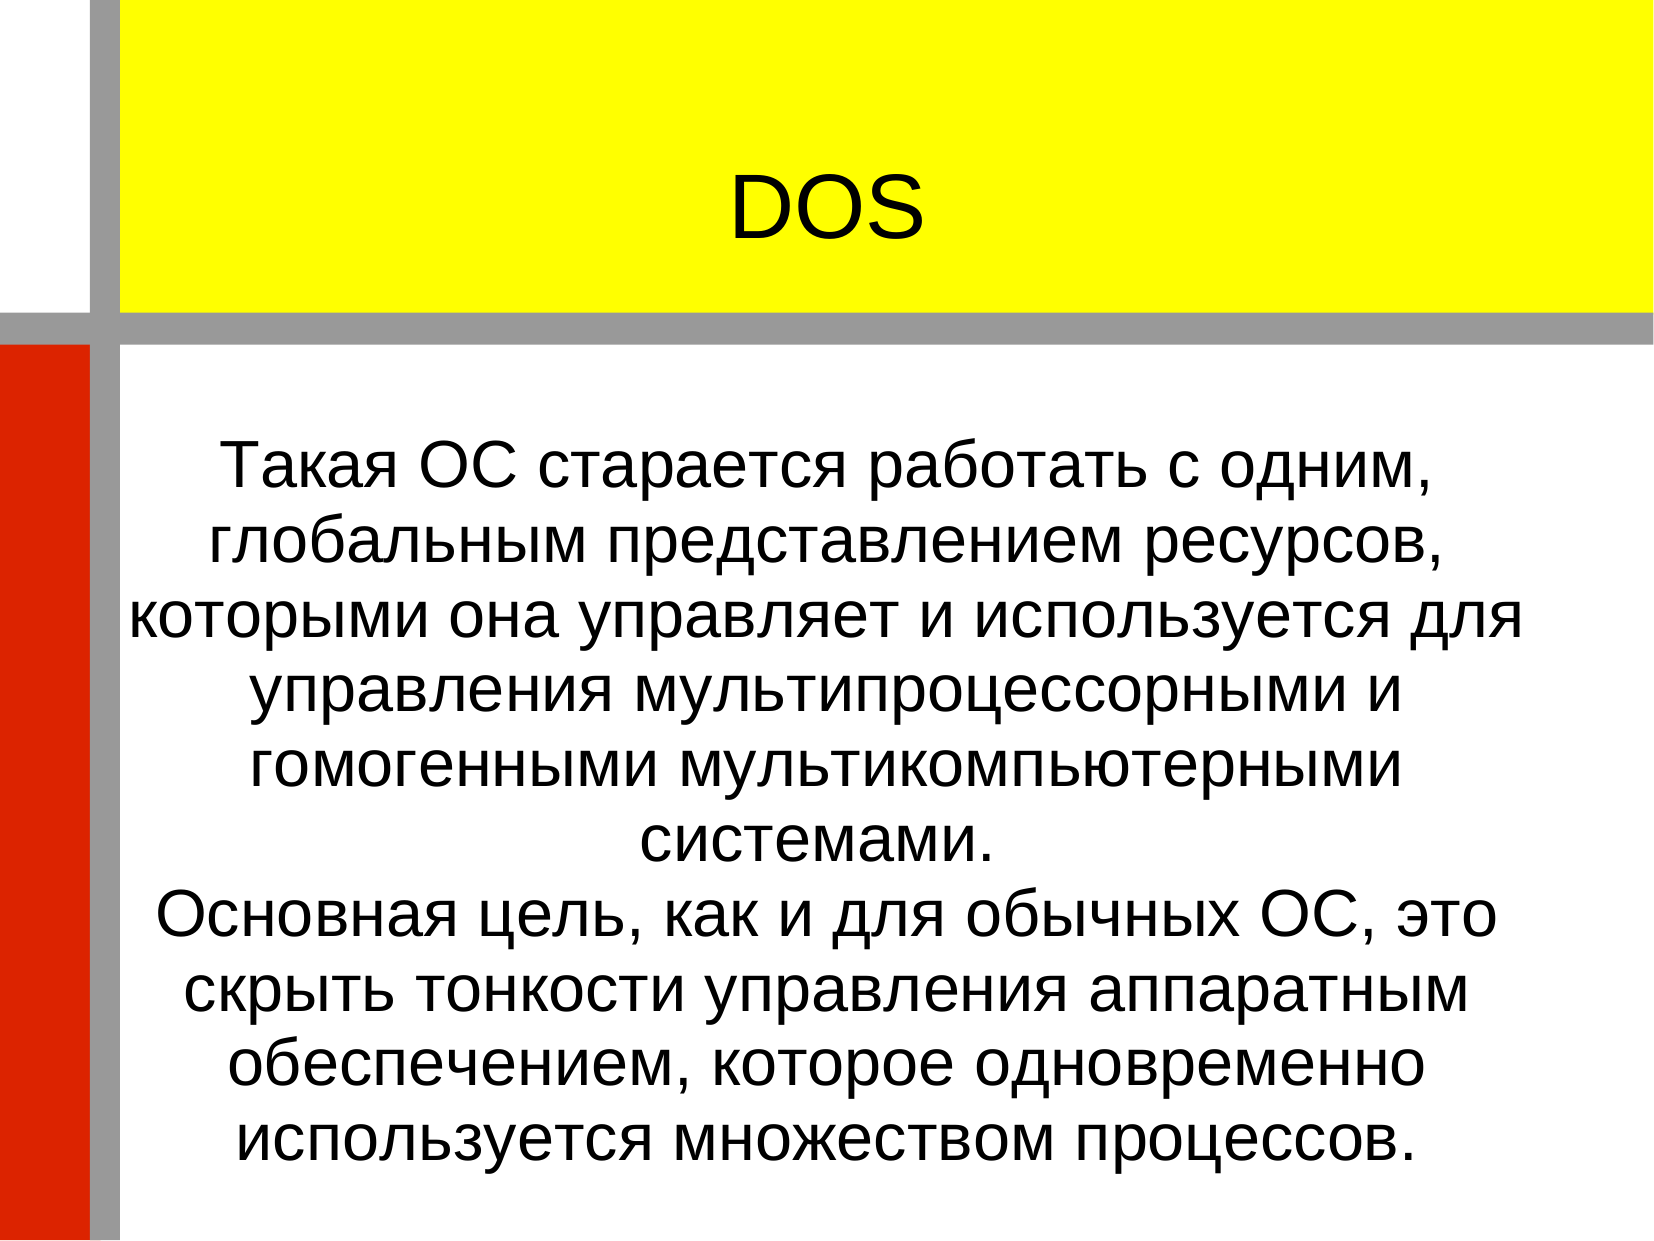

DOS
# Такая ОС старается работать с одним, глобальным представлением ресурсов, которыми она управляет и используется для управления мультипроцессорными и гомогенными мультикомпьютерными системами.
Основная цель, как и для обычных ОС, это скрыть тонкости управления аппаратным обеспечением, которое одновременно используется множеством процессов.